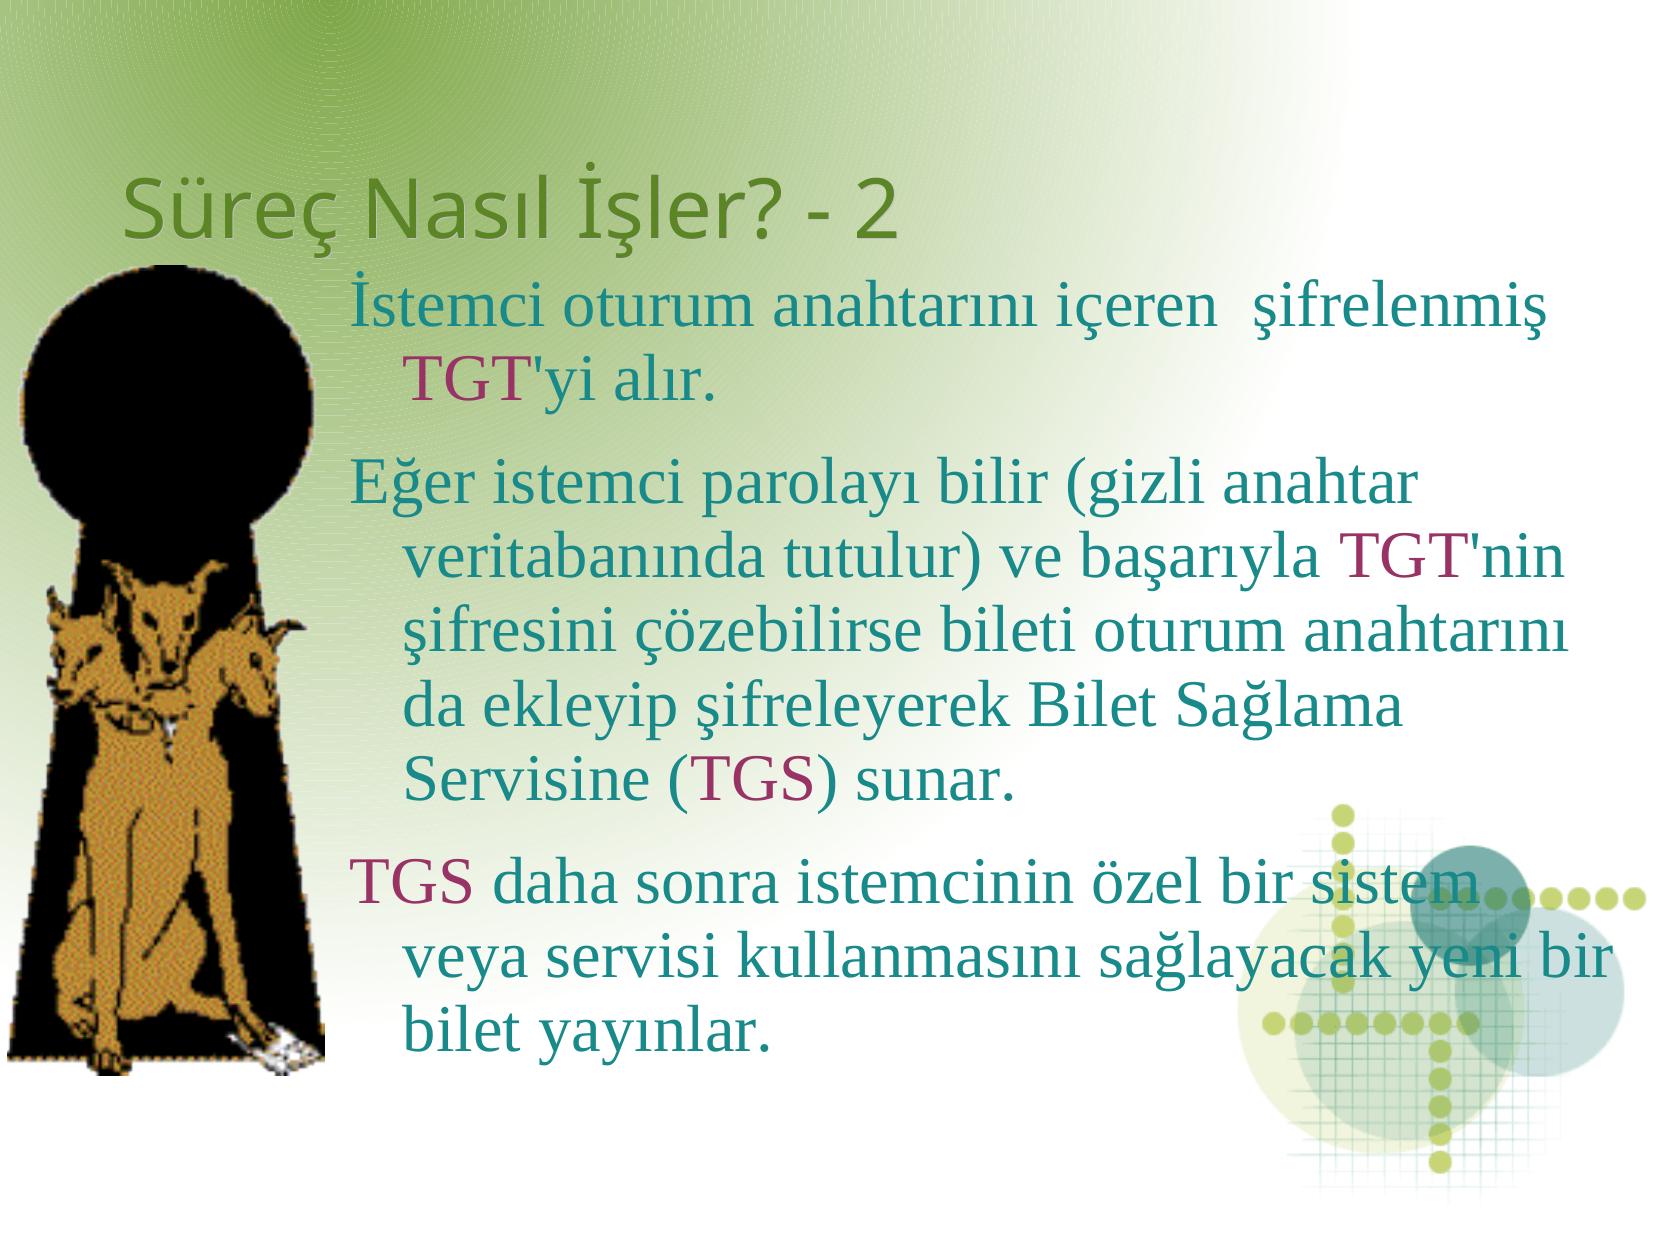

# Süreç Nasıl İşler? - 2
İstemci oturum anahtarını içeren şifrelenmiş TGT'yi alır.
Eğer istemci parolayı bilir (gizli anahtar veritabanında tutulur) ve başarıyla TGT'nin şifresini çözebilirse bileti oturum anahtarını da ekleyip şifreleyerek Bilet Sağlama Servisine (TGS) sunar.
TGS daha sonra istemcinin özel bir sistem veya servisi kullanmasını sağlayacak yeni bir bilet yayınlar.